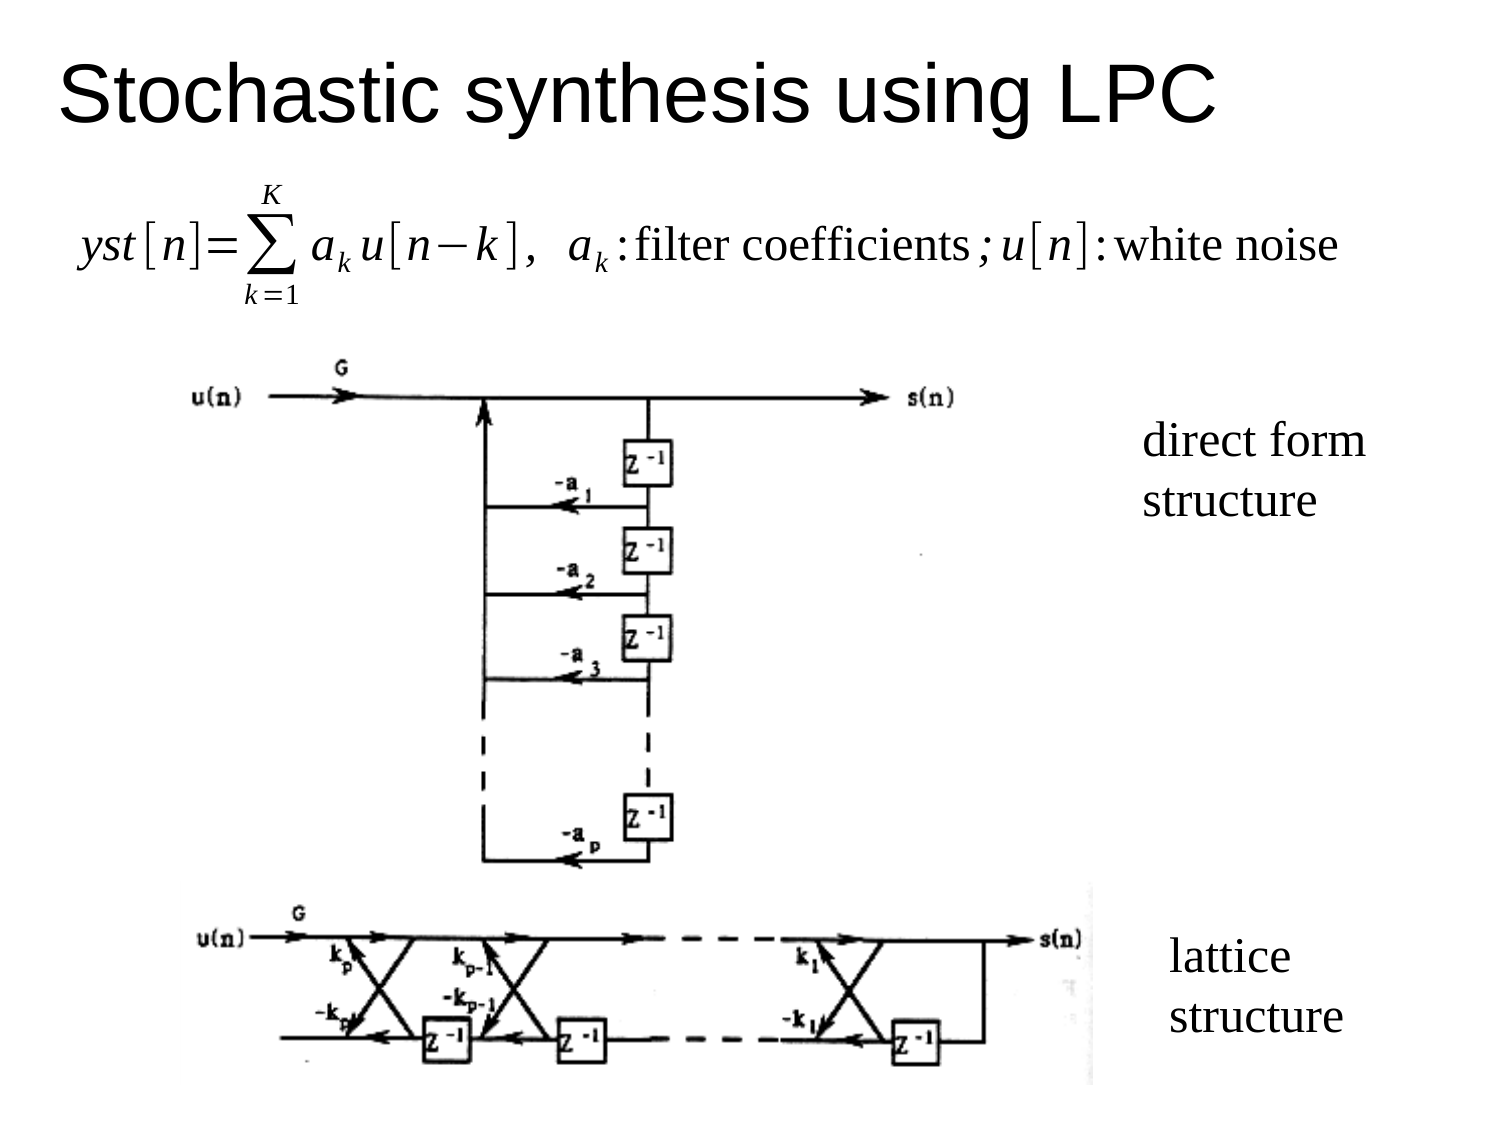

# Stochastic synthesis using LPC
direct form
structure
lattice
structure